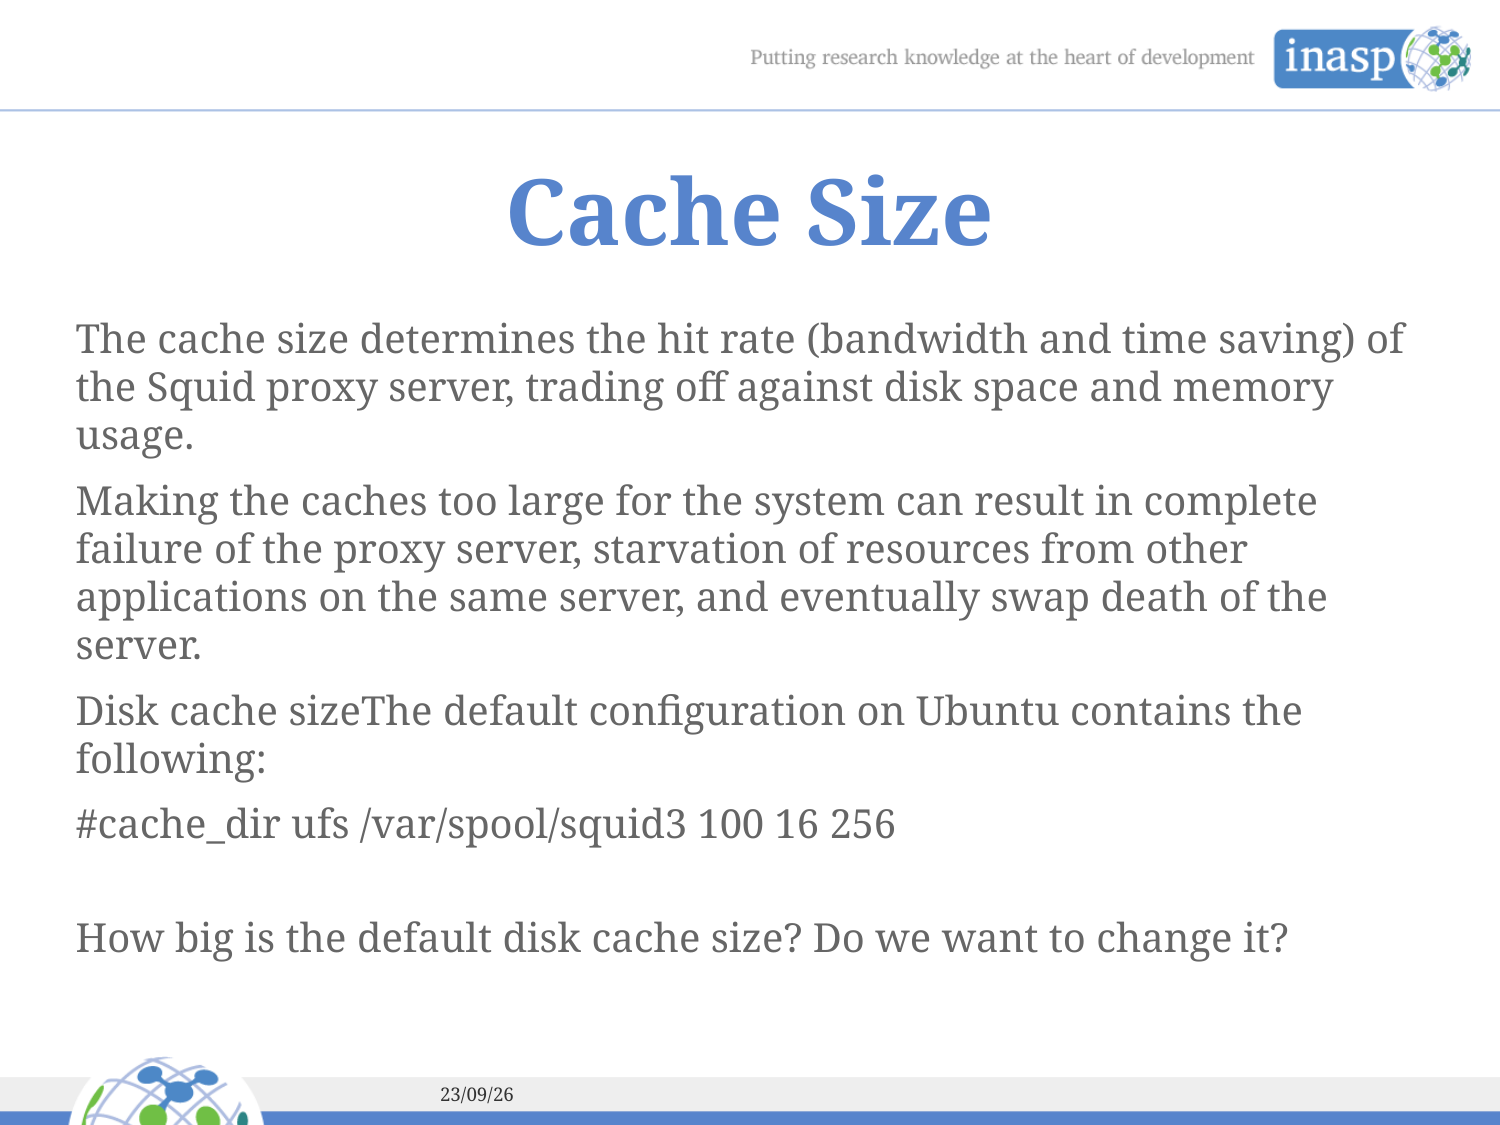

# Cache Size
The cache size determines the hit rate (bandwidth and time saving) of the Squid proxy server, trading off against disk space and memory usage.
Making the caches too large for the system can result in complete failure of the proxy server, starvation of resources from other applications on the same server, and eventually swap death of the server.
Disk cache sizeThe default configuration on Ubuntu contains the following:
#cache_dir ufs /var/spool/squid3 100 16 256
How big is the default disk cache size? Do we want to change it?